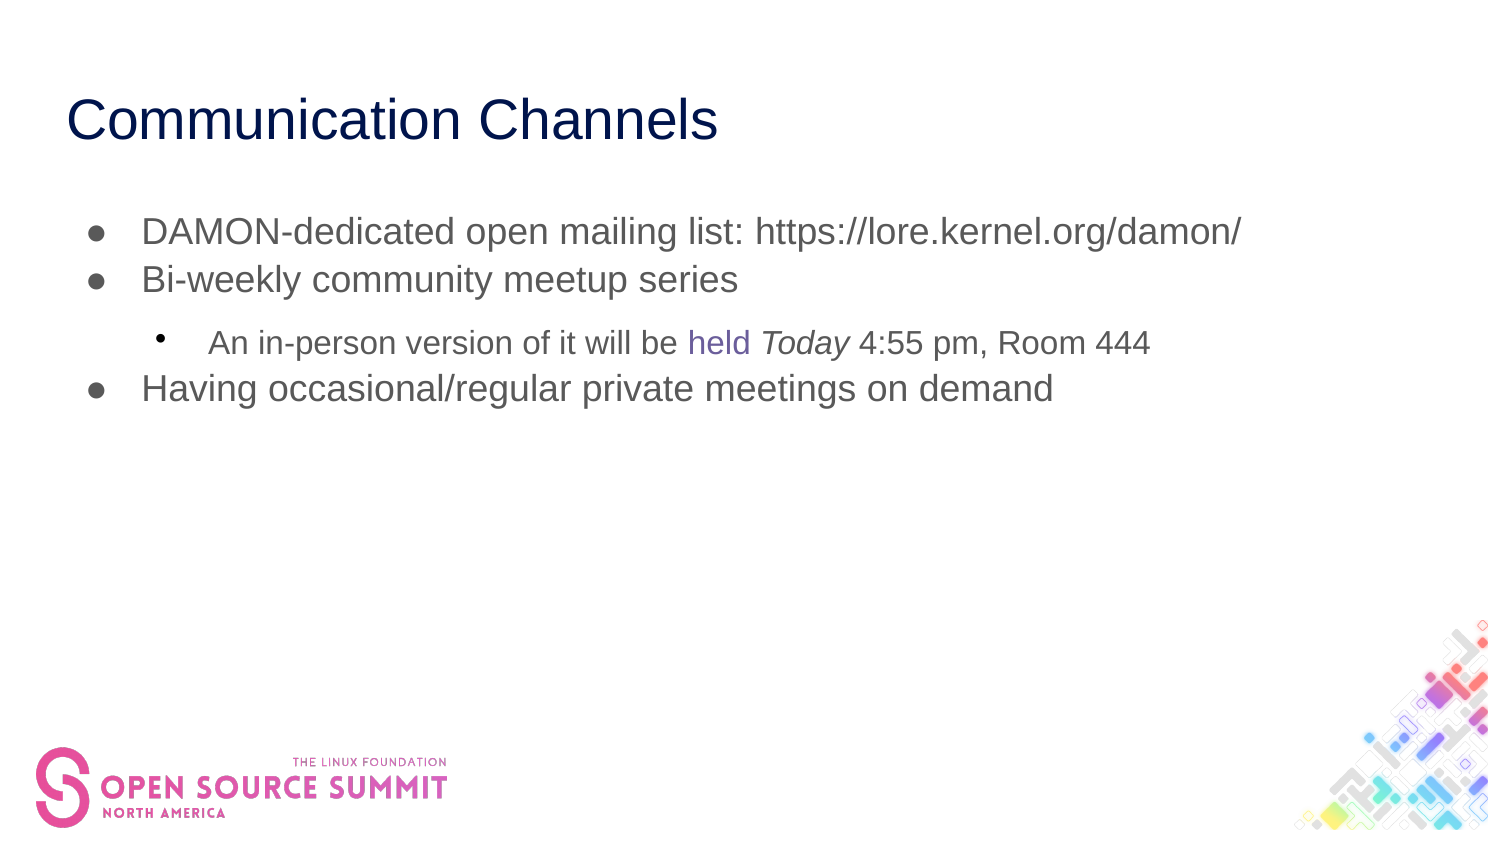

# Communication Channels
DAMON-dedicated open mailing list: https://lore.kernel.org/damon/
Bi-weekly community meetup series
An in-person version of it will be held Today 4:55 pm, Room 444
Having occasional/regular private meetings on demand